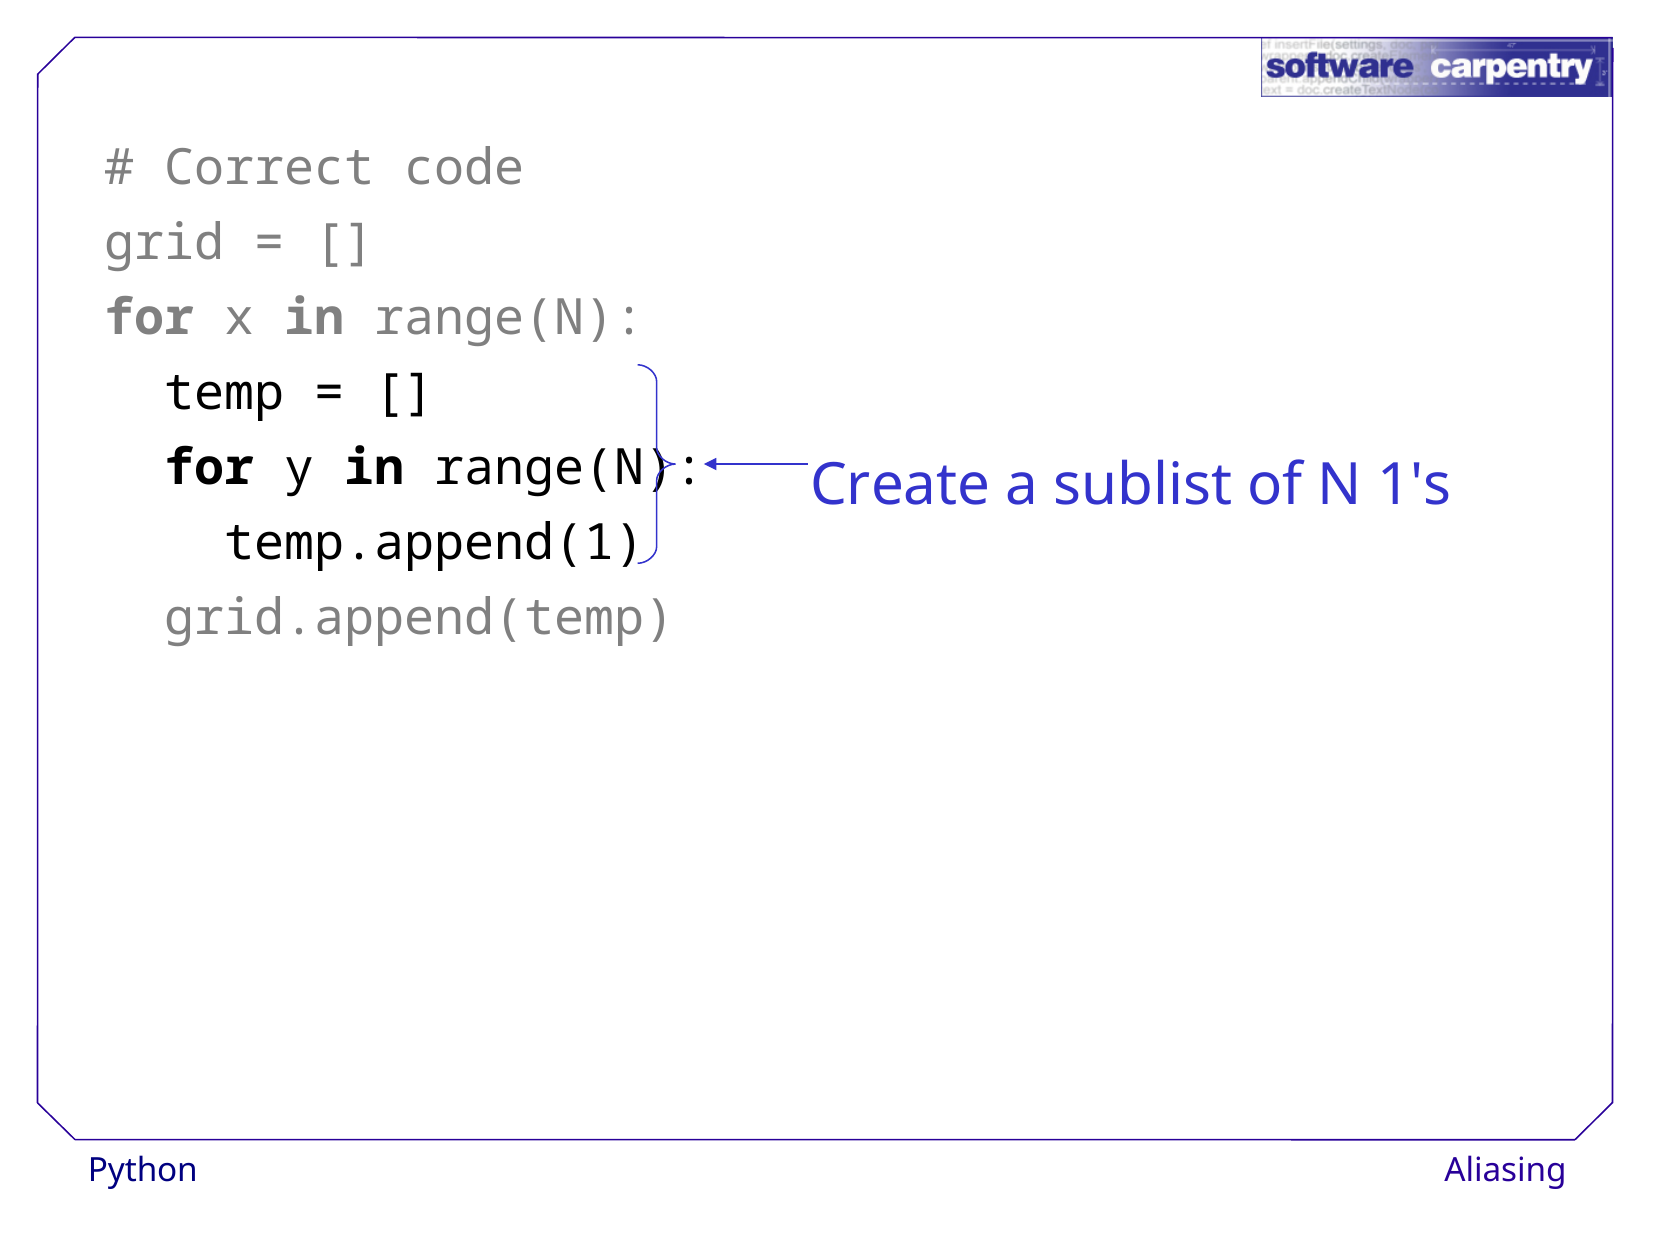

# Correct code
grid = []
for x in range(N):
 temp = []
 for y in range(N):
 temp.append(1)
 grid.append(temp)
Create a sublist of N 1's